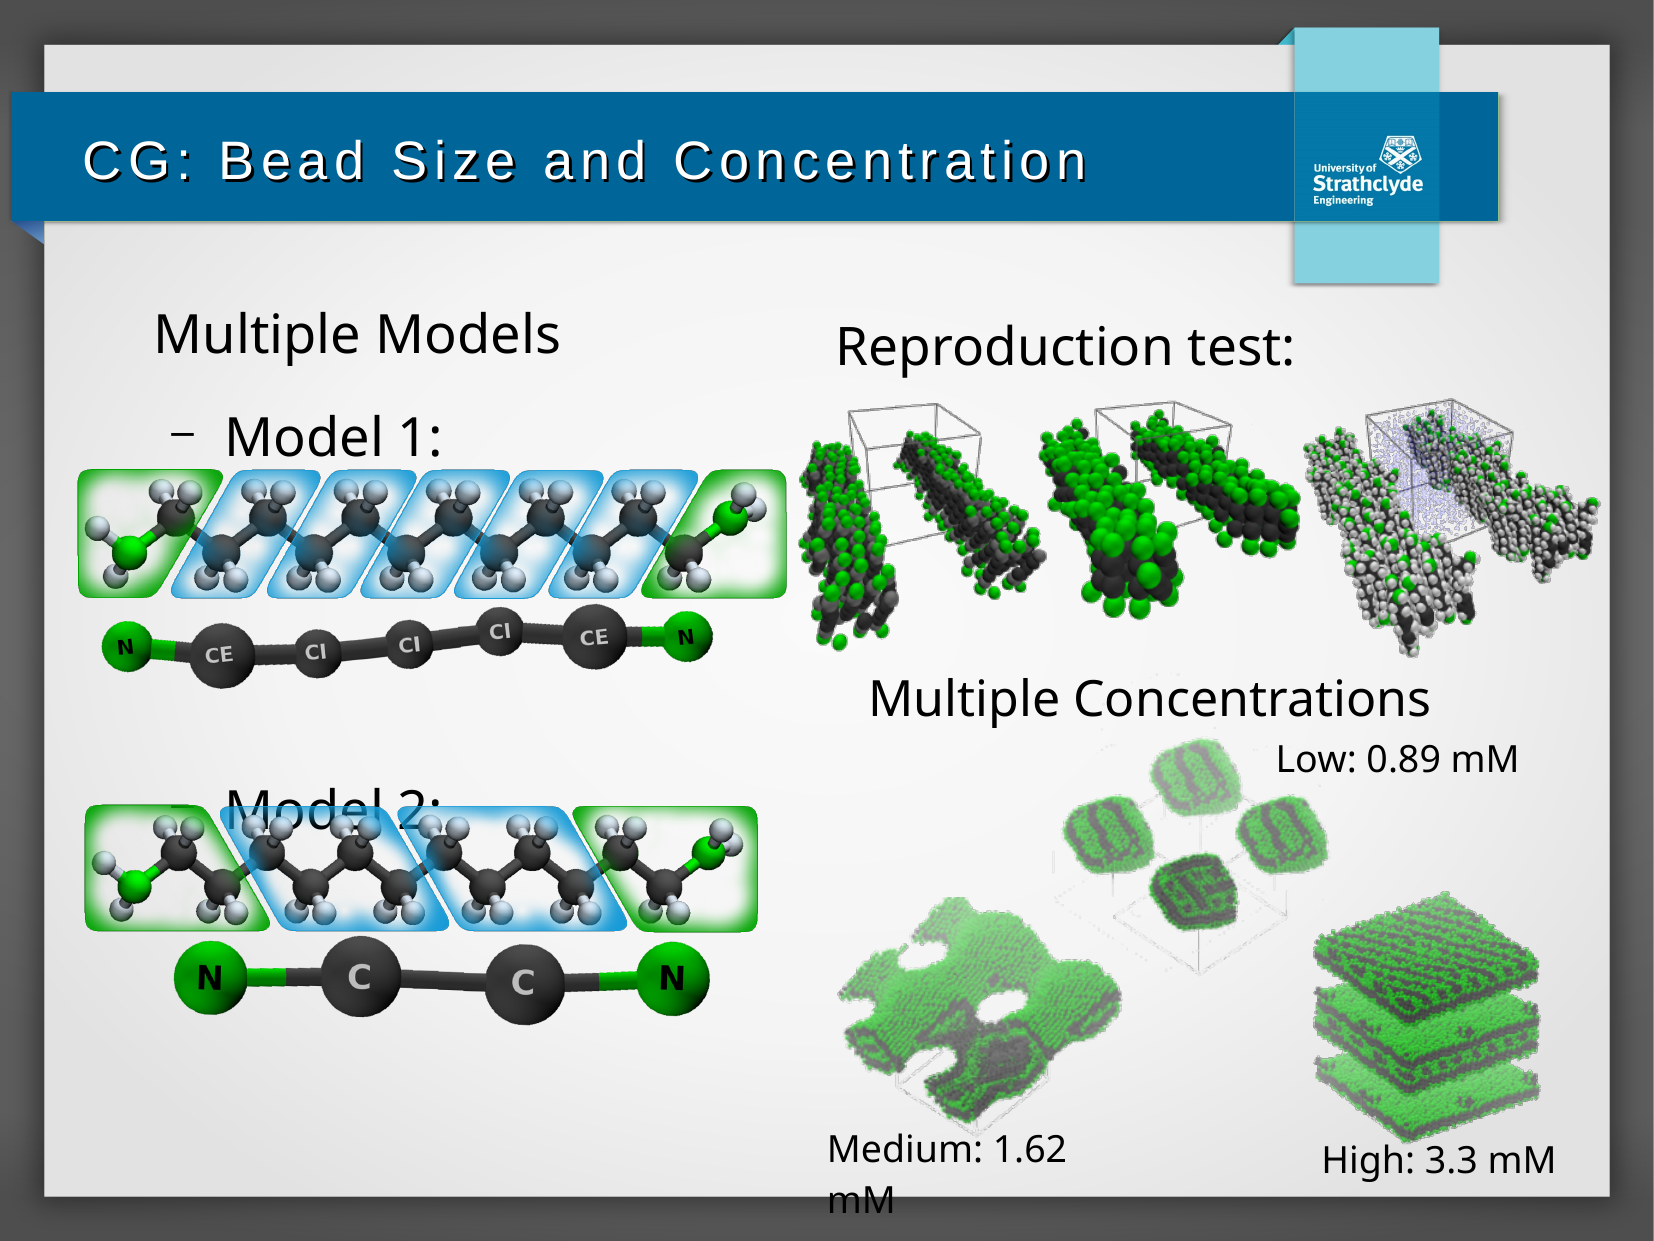

# CG: Bead Size and Concentration
Multiple Models
Model 1:
Model 2:
Reproduction test:
Multiple Concentrations
Low: 0.89 mM
Medium: 1.62 mM
High: 3.3 mM